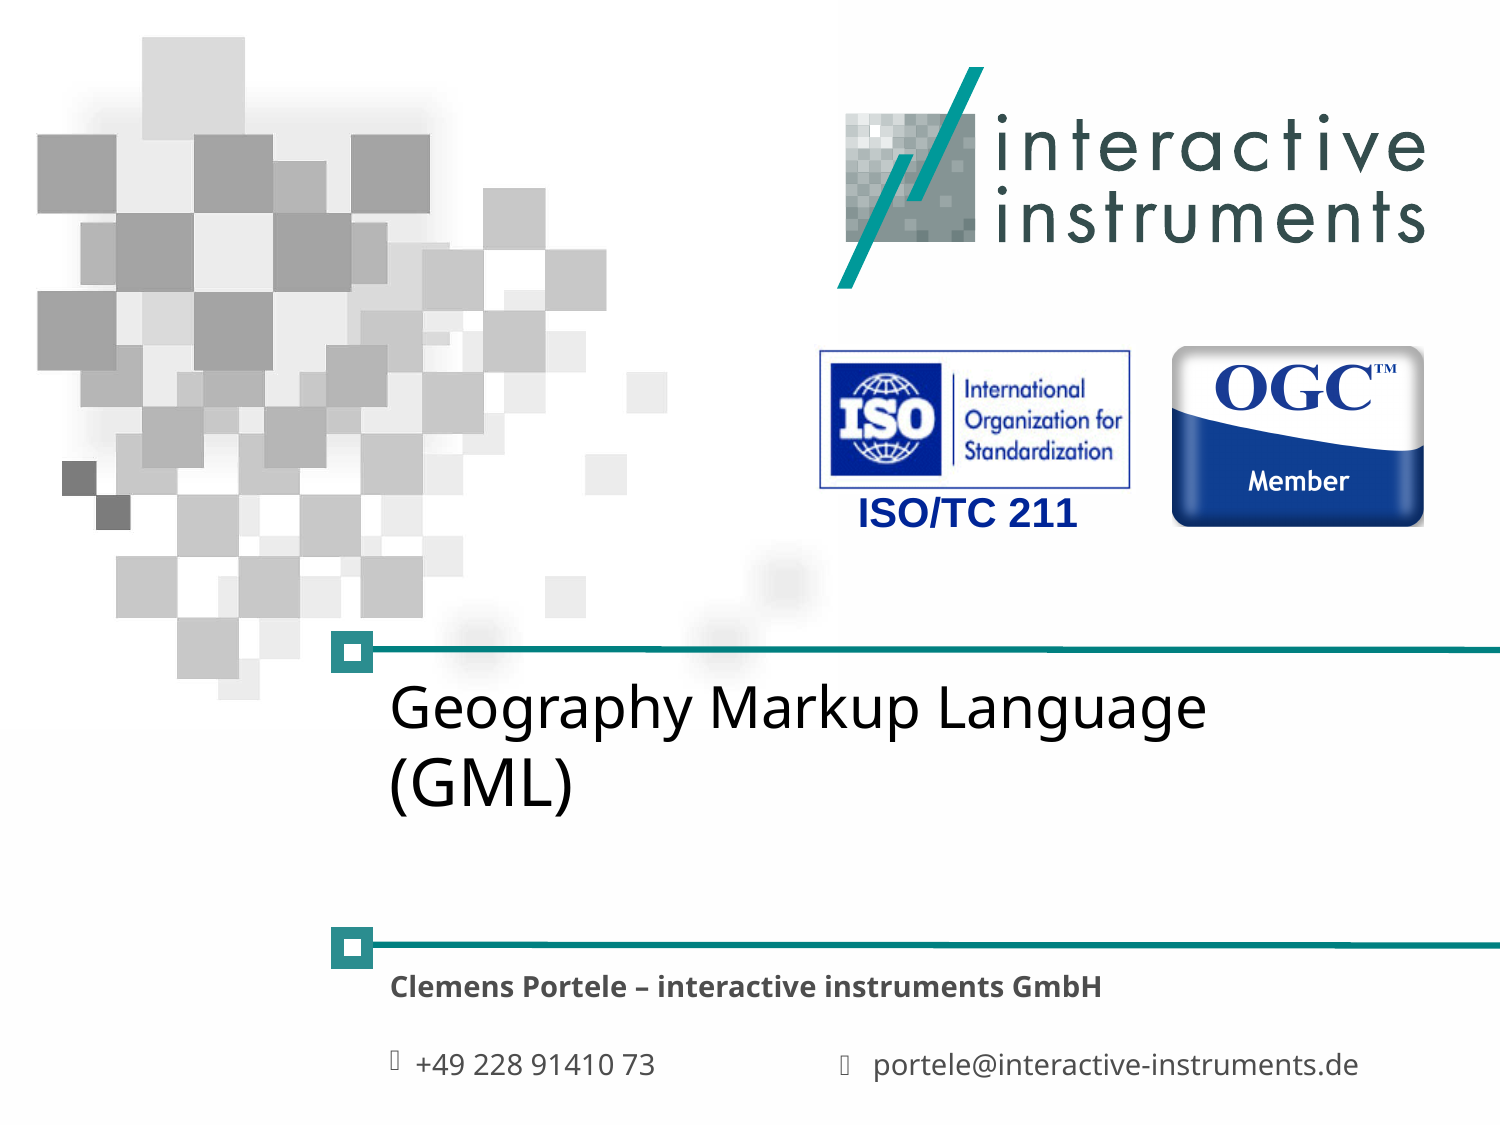

ISO/TC 211
# Geography Markup Language (GML)
Clemens Portele – interactive instruments GmbH
 +49 228 91410 73	 	 portele@interactive-instruments.de